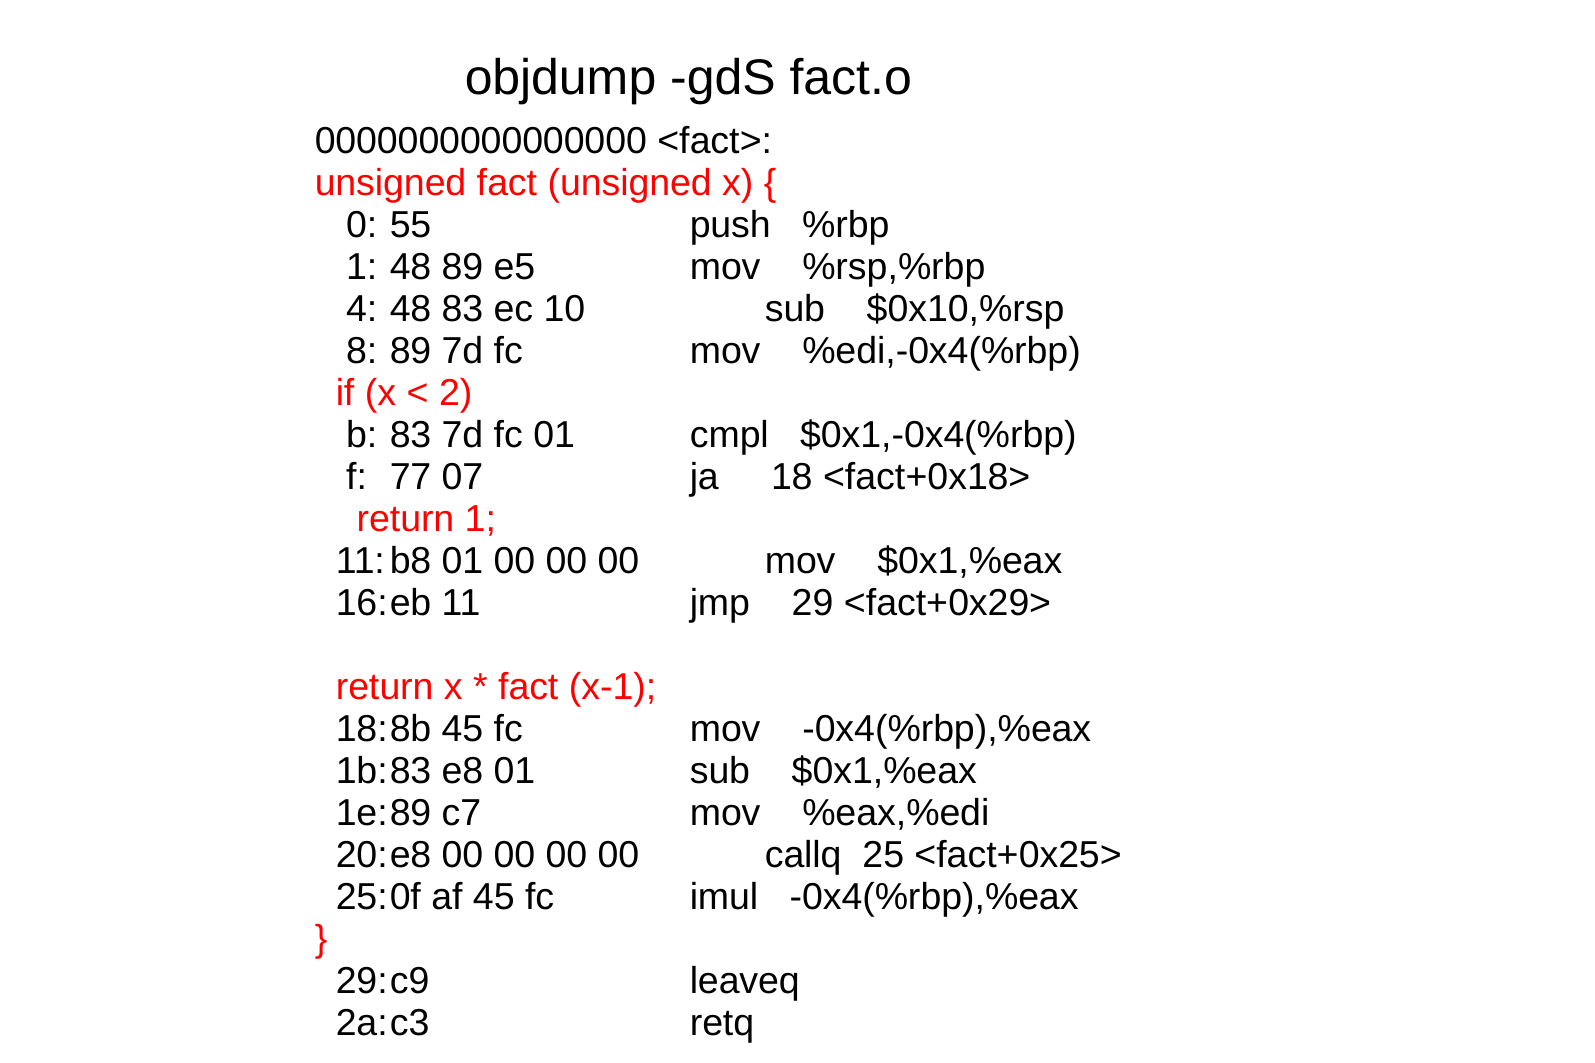

objdump -gdS fact.o
0000000000000000 <fact>:
unsigned fact (unsigned x) {
 0:	55 	push %rbp
 1:	48 89 e5 	mov %rsp,%rbp
 4:	48 83 ec 10 	sub $0x10,%rsp
 8:	89 7d fc 	mov %edi,-0x4(%rbp)
 if (x < 2)
 b:	83 7d fc 01 	cmpl $0x1,-0x4(%rbp)
 f:	77 07 	ja 18 <fact+0x18>
 return 1;
 11:	b8 01 00 00 00 	mov $0x1,%eax
 16:	eb 11 	jmp 29 <fact+0x29>
 return x * fact (x-1);
 18:	8b 45 fc 	mov -0x4(%rbp),%eax
 1b:	83 e8 01 	sub $0x1,%eax
 1e:	89 c7 	mov %eax,%edi
 20:	e8 00 00 00 00 	callq 25 <fact+0x25>
 25:	0f af 45 fc 	imul -0x4(%rbp),%eax
}
 29:	c9 	leaveq
 2a:	c3 	retq